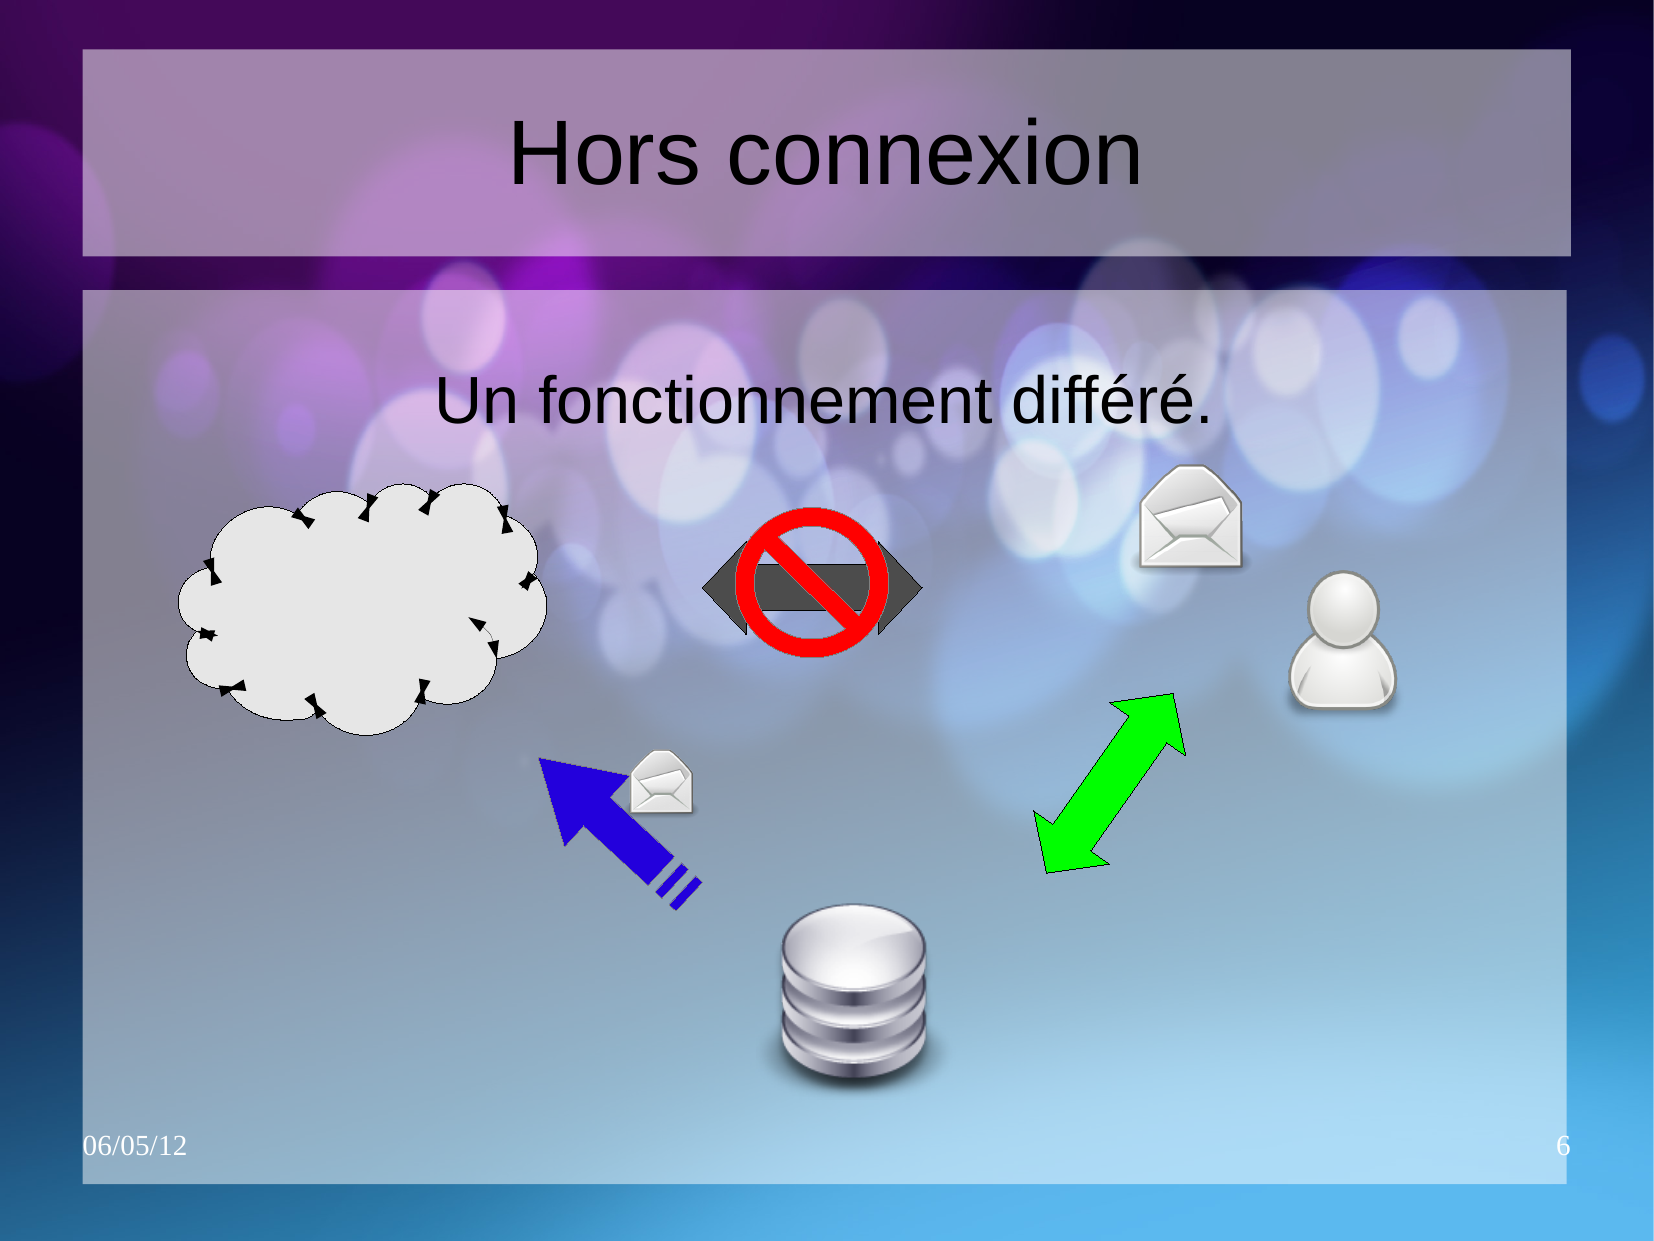

# Hors connexion
Un fonctionnement différé.
06/05/12
6